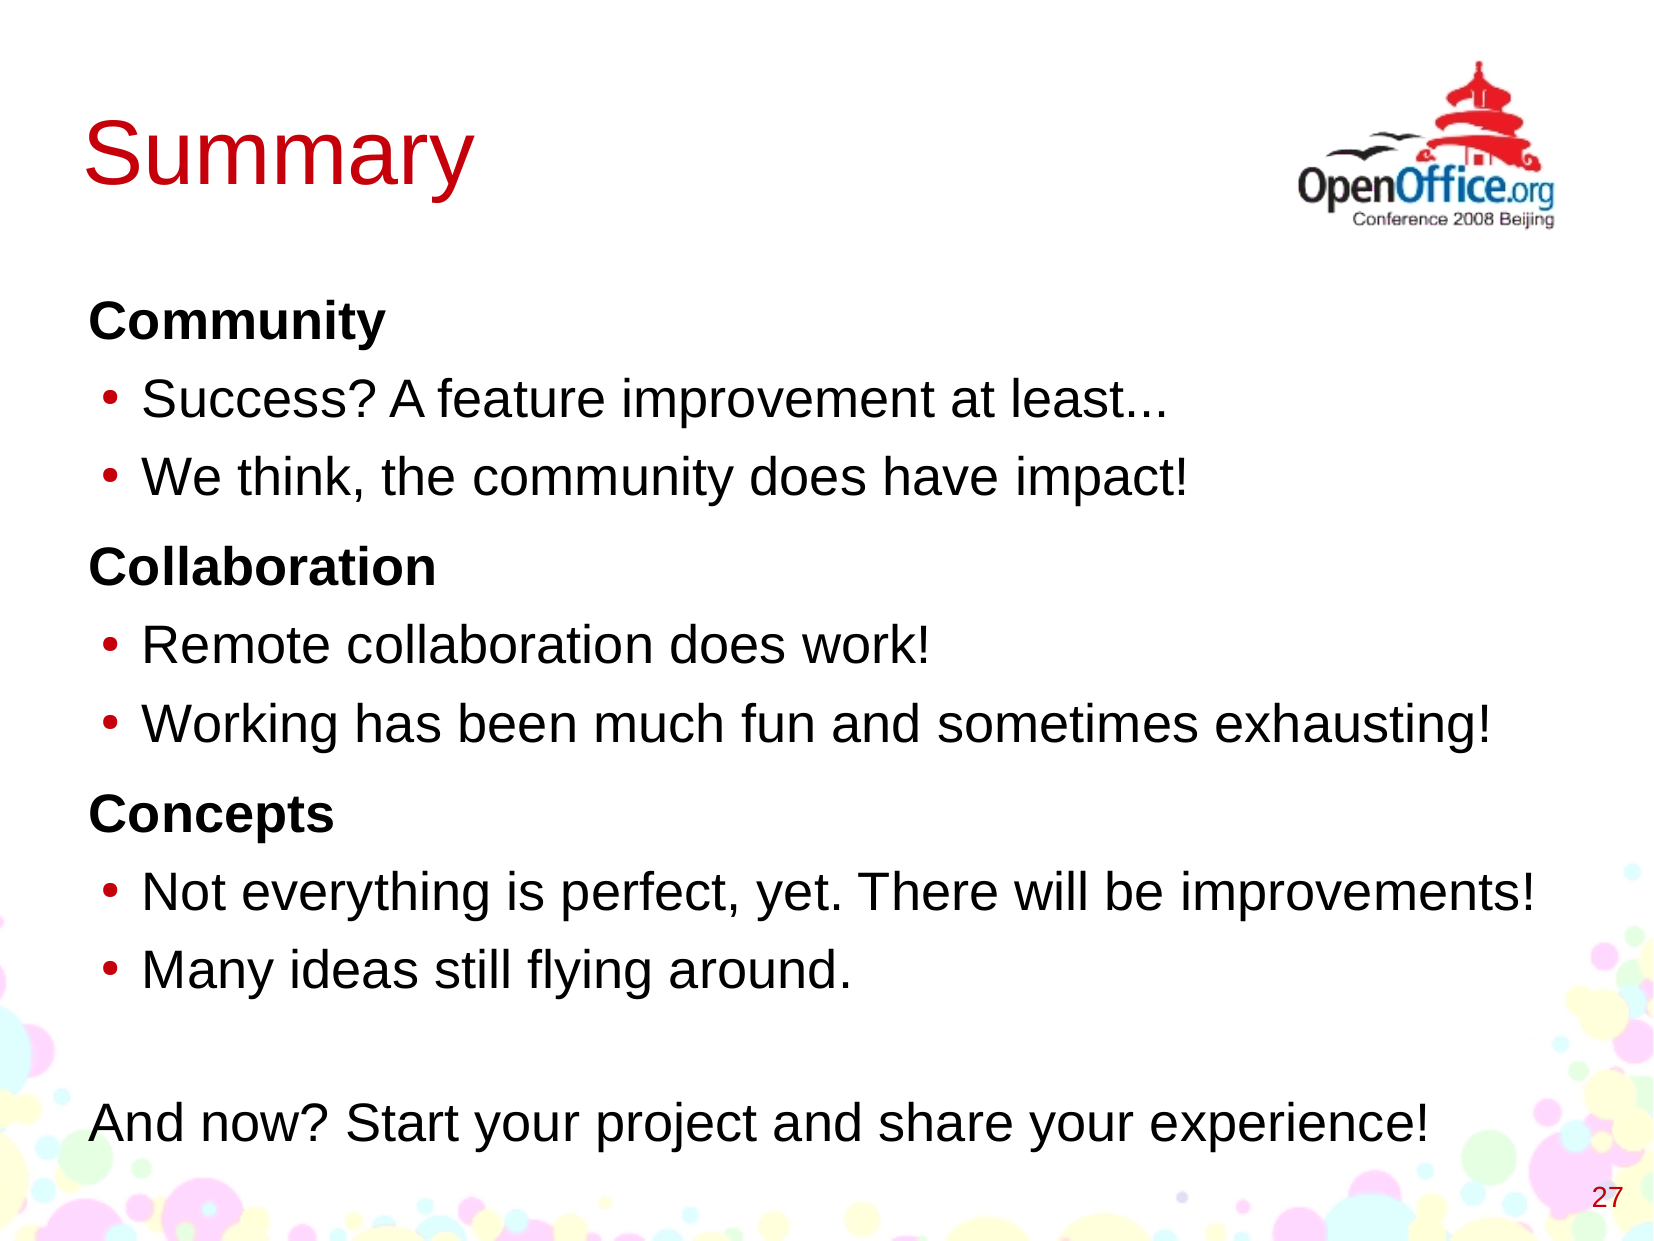

# Summary
Community
Success? A feature improvement at least...
We think, the community does have impact!
Collaboration
Remote collaboration does work!
Working has been much fun and sometimes exhausting!
Concepts
Not everything is perfect, yet. There will be improvements!
Many ideas still flying around.
And now? Start your project and share your experience!
27